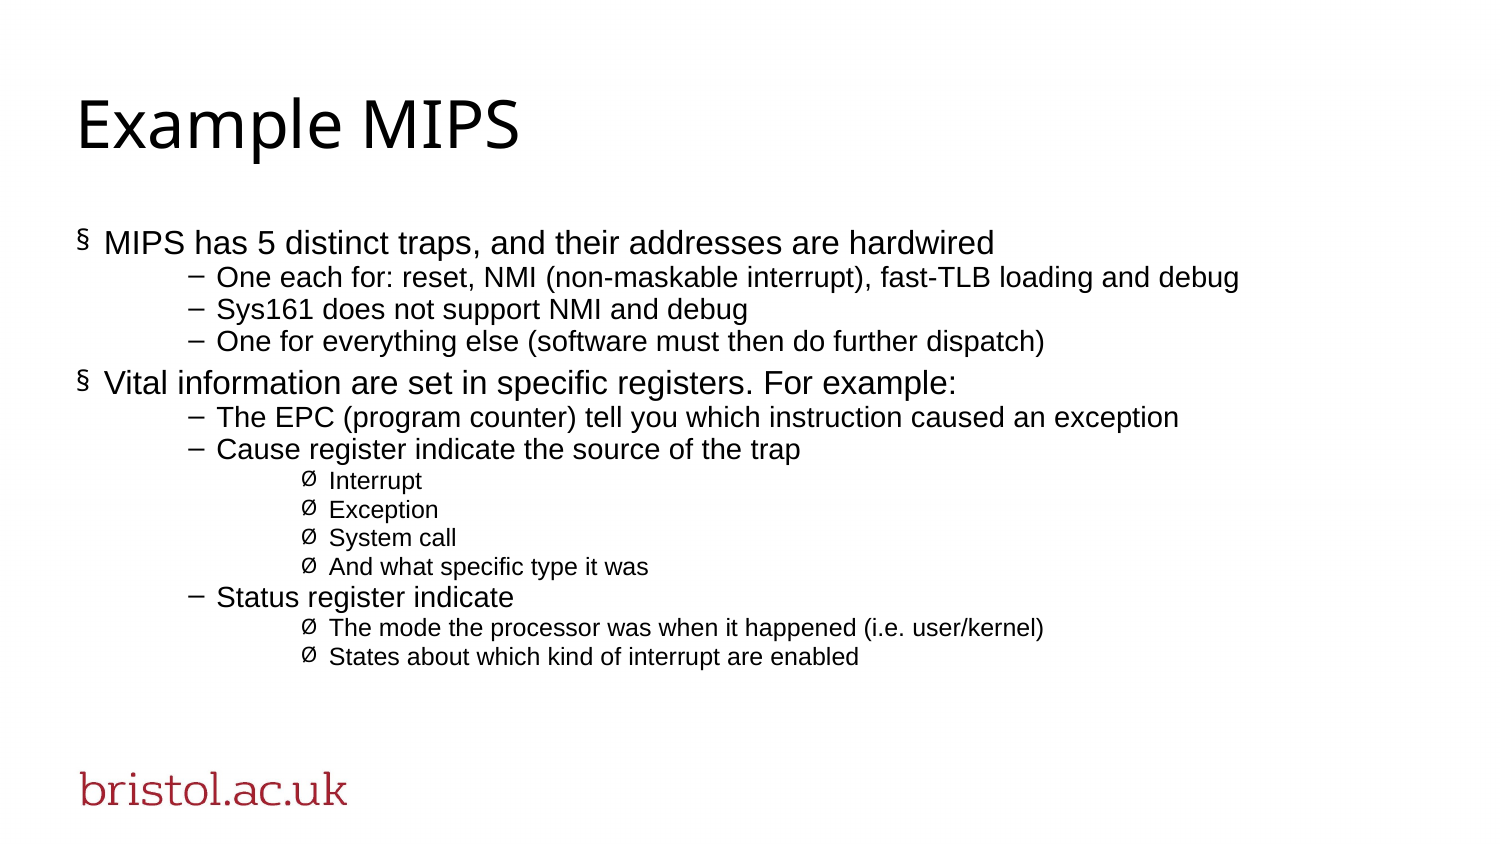

# Example MIPS
MIPS has 5 distinct traps, and their addresses are hardwired
One each for: reset, NMI (non-maskable interrupt), fast-TLB loading and debug
Sys161 does not support NMI and debug
One for everything else (software must then do further dispatch)
Vital information are set in specific registers. For example:
The EPC (program counter) tell you which instruction caused an exception
Cause register indicate the source of the trap
Interrupt
Exception
System call
And what specific type it was
Status register indicate
The mode the processor was when it happened (i.e. user/kernel)
States about which kind of interrupt are enabled